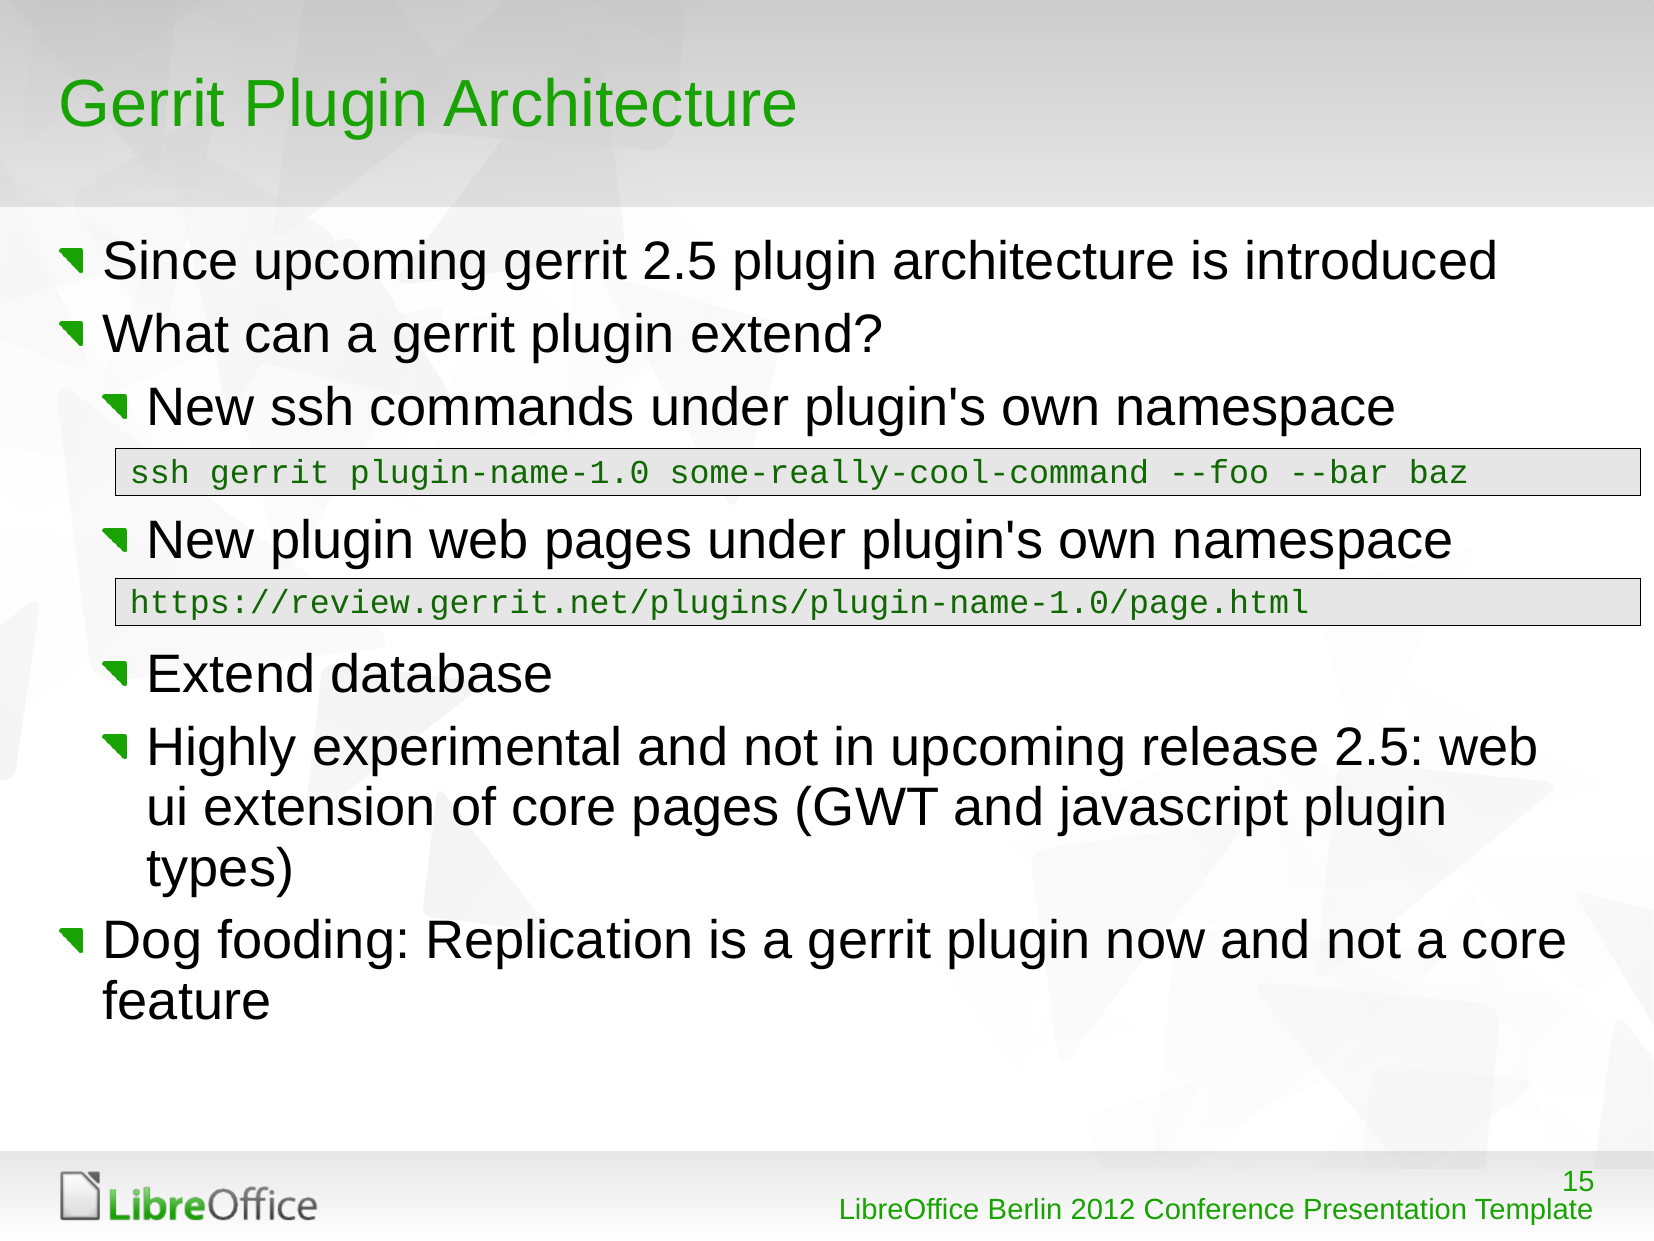

# Gerrit Plugin Architecture
Since upcoming gerrit 2.5 plugin architecture is introduced
What can a gerrit plugin extend?
New ssh commands under plugin's own namespace
New plugin web pages under plugin's own namespace
Extend database
Highly experimental and not in upcoming release 2.5: web ui extension of core pages (GWT and javascript plugin types)
Dog fooding: Replication is a gerrit plugin now and not a core feature
ssh gerrit plugin-name-1.0 some-really-cool-command --foo --bar baz
https://review.gerrit.net/plugins/plugin-name-1.0/page.html
15
LibreOffice Berlin 2012 Conference Presentation Template